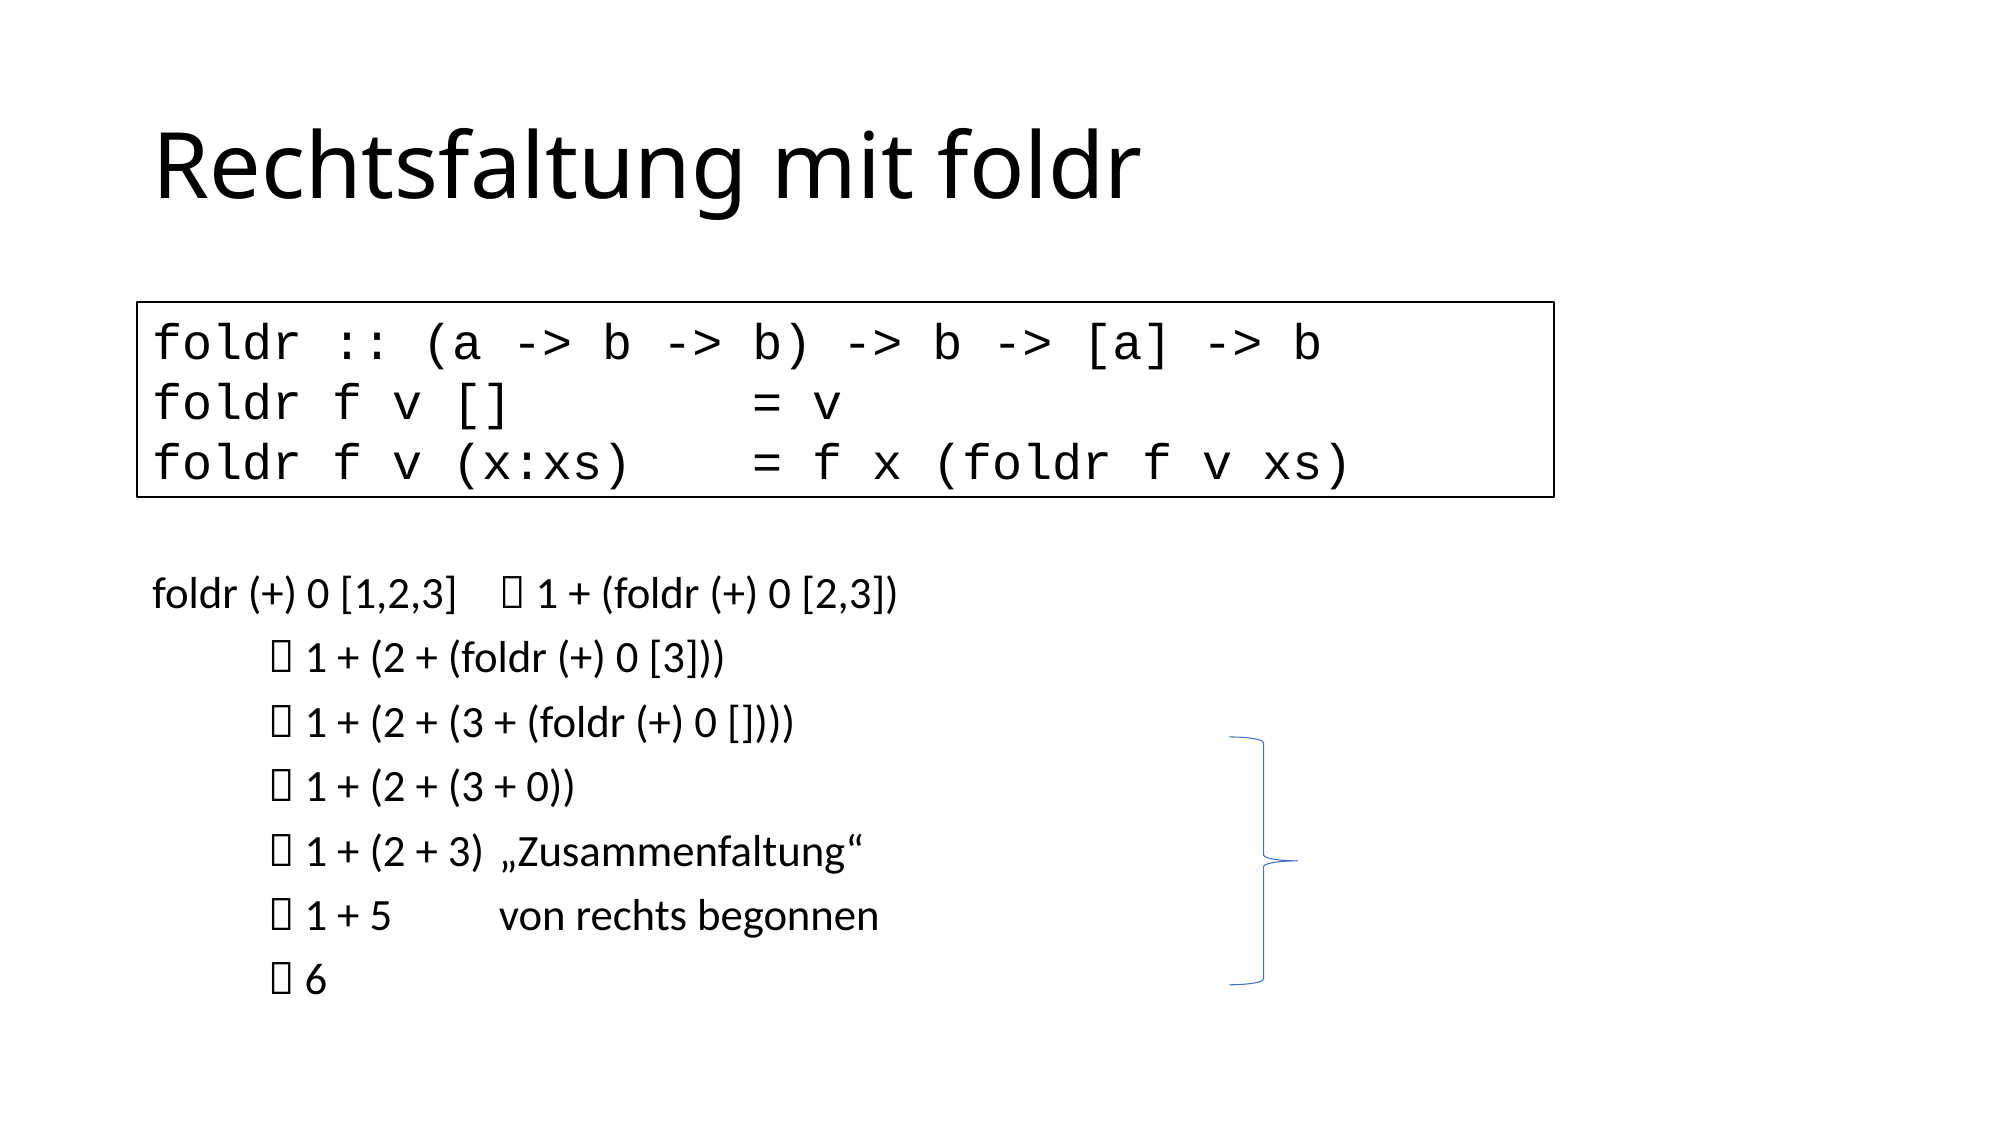

# Rechtsfaltung mit foldr
foldr (+) 0 [1,2,3]	 1 + (foldr (+) 0 [2,3])
			 1 + (2 + (foldr (+) 0 [3]))
			 1 + (2 + (3 + (foldr (+) 0 [])))
			 1 + (2 + (3 + 0))
			 1 + (2 + 3)				„Zusammenfaltung“
			 1 + 5 				von rechts begonnen
			 6
foldr :: (a -> b -> b) -> b -> [a] -> b
foldr f v []		= v
foldr f v (x:xs) 	= f x (foldr f v xs)